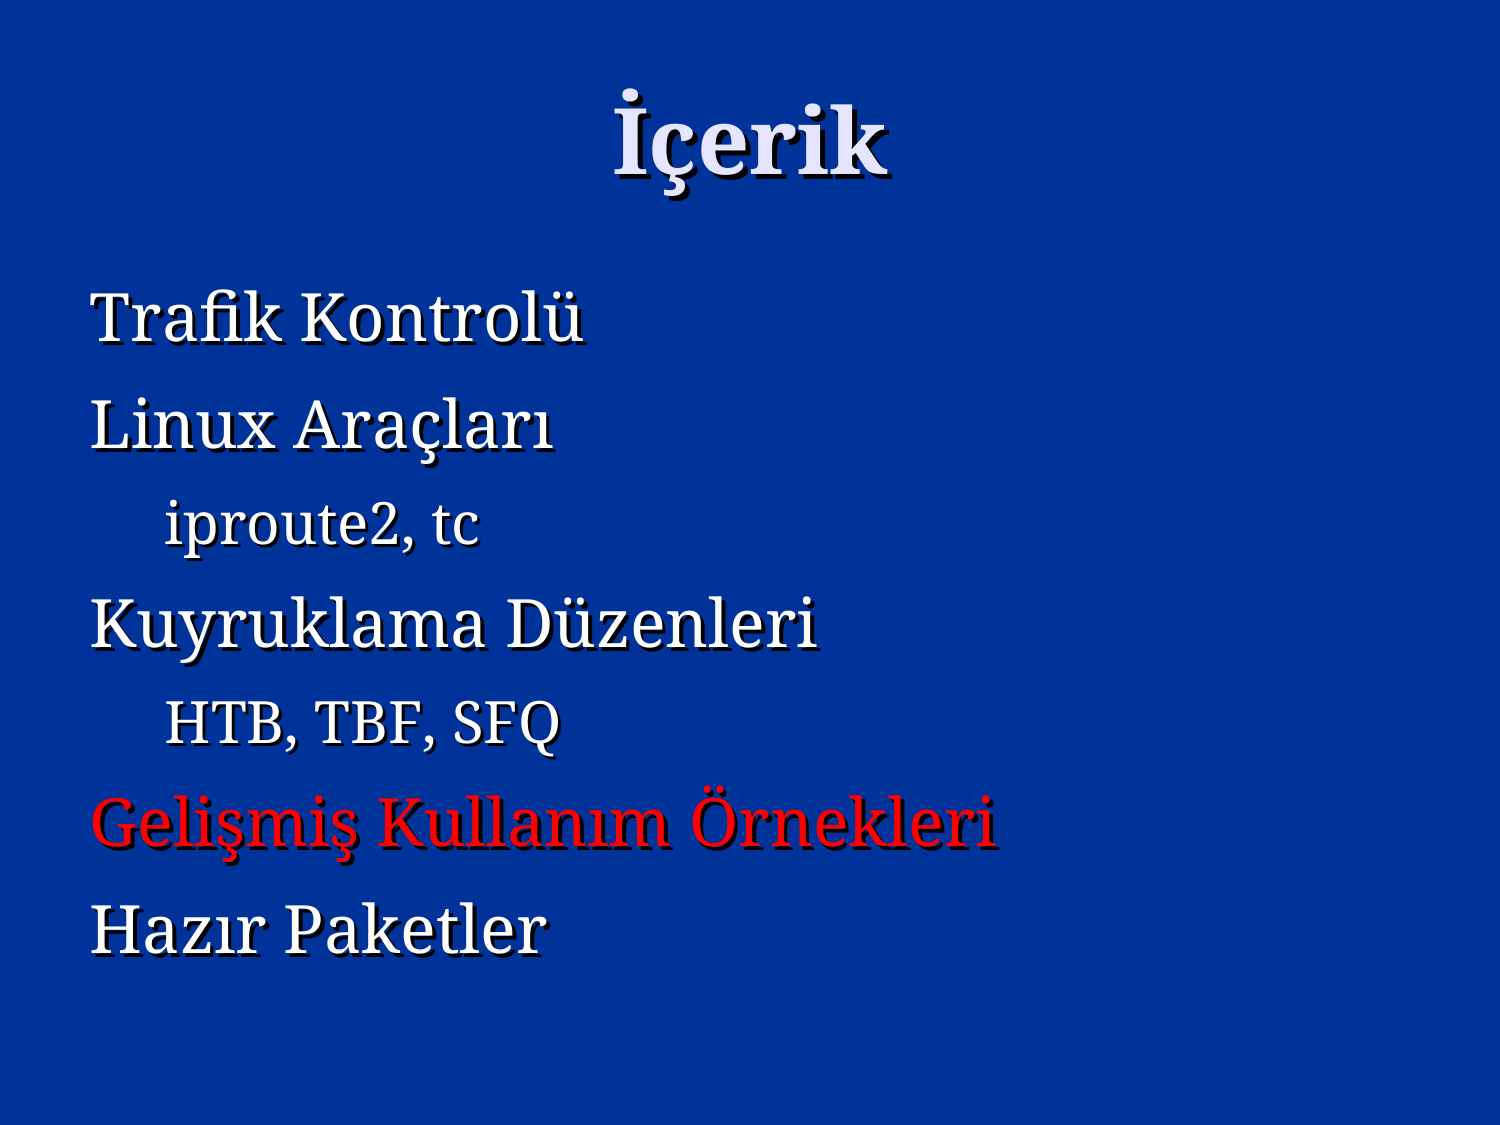

# İçerik
Trafik Kontrolü
Linux Araçları
iproute2, tc
Kuyruklama Düzenleri
HTB, TBF, SFQ
Gelişmiş Kullanım Örnekleri
Hazır Paketler